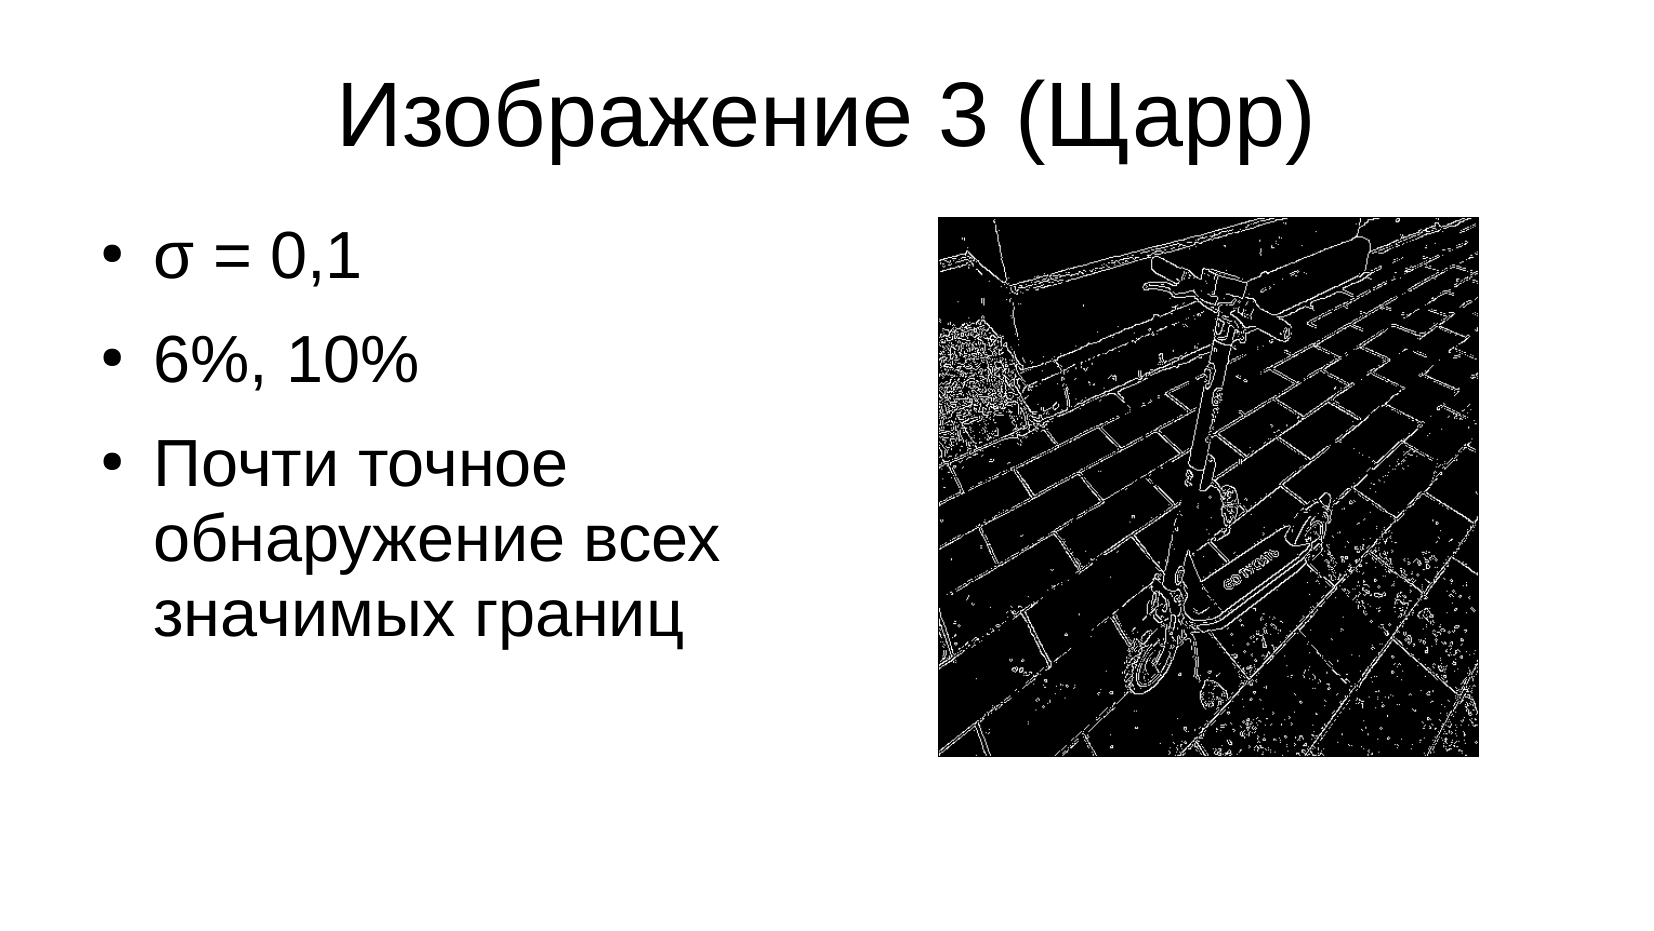

# Изображение 3 (Щарр)
σ = 0,1
6%, 10%
Почти точное обнаружение всех значимых границ